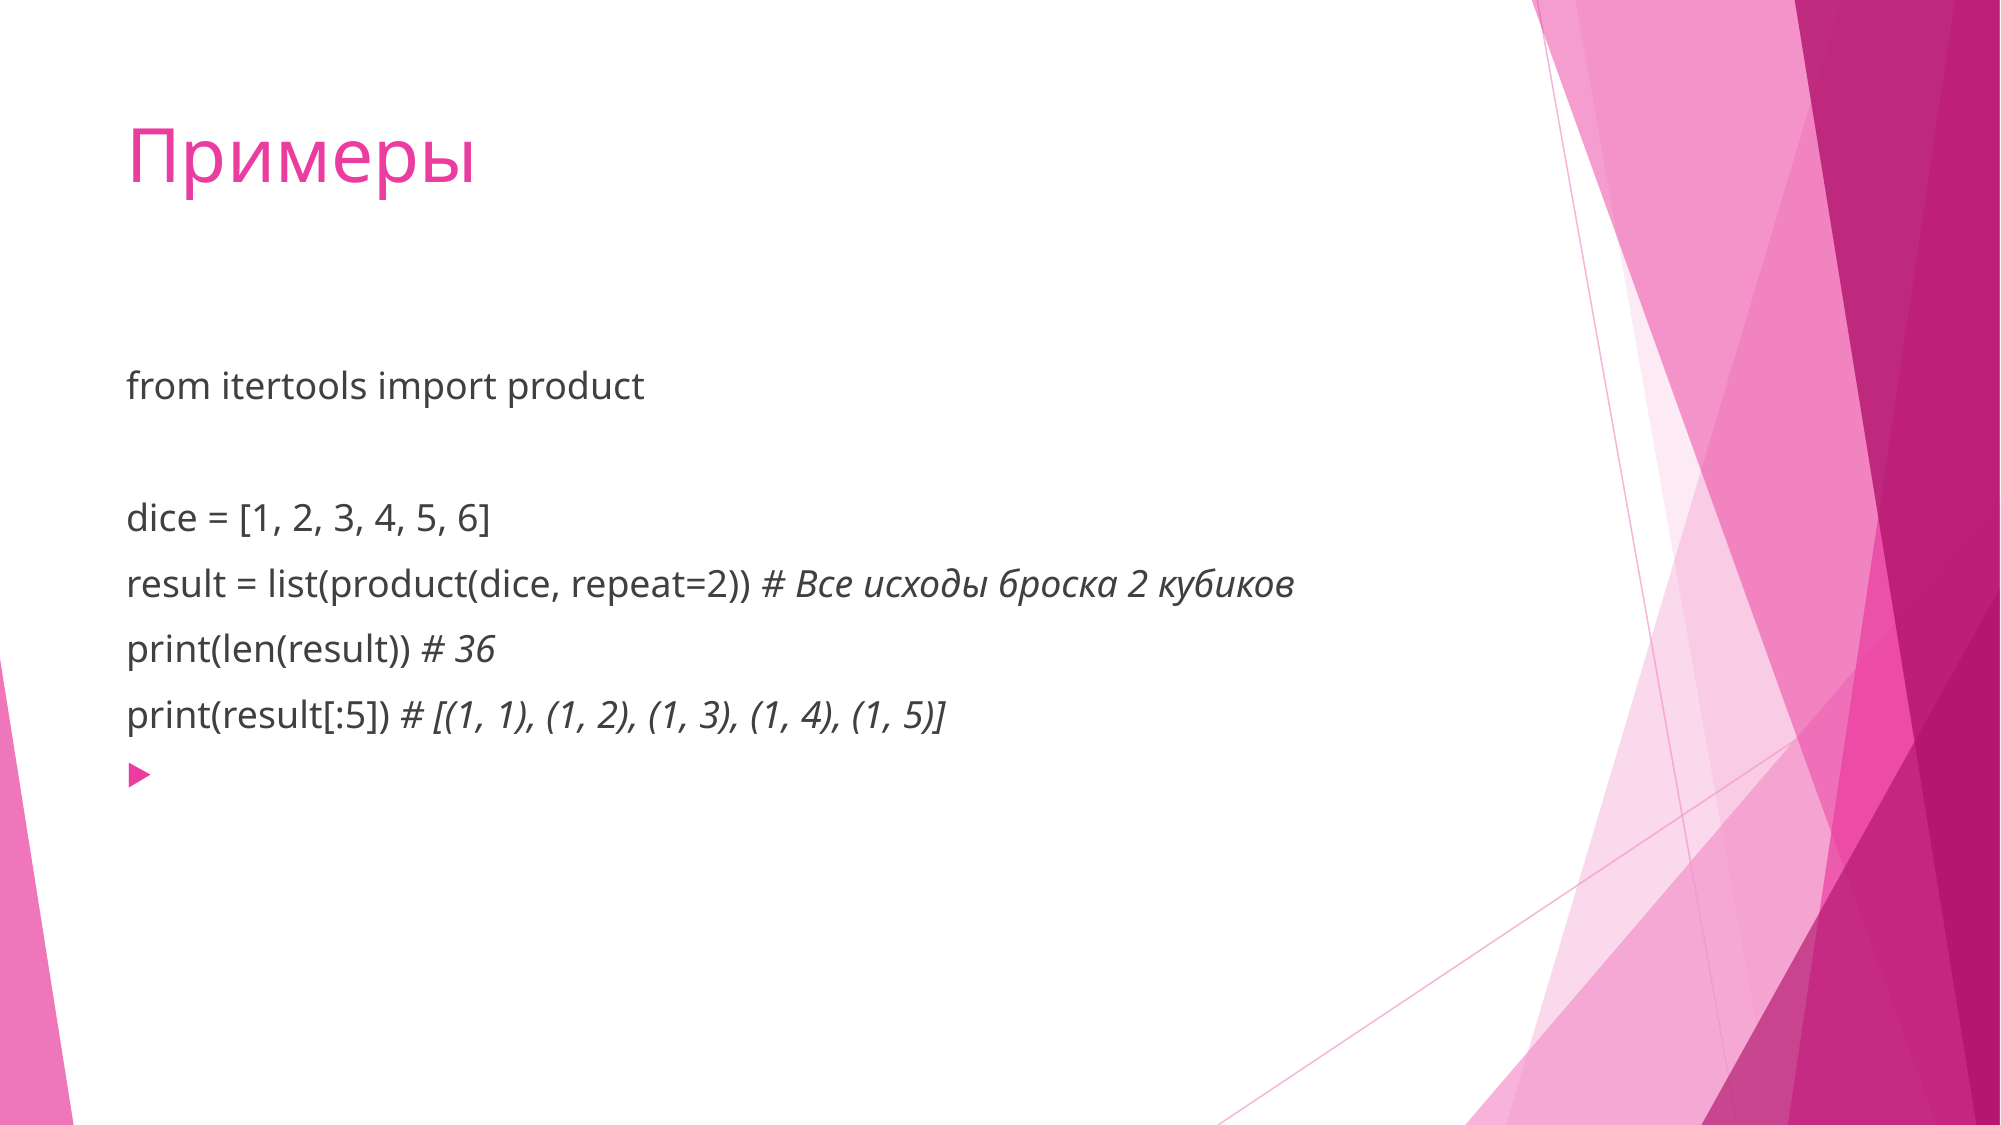

# Примеры
from itertools import product
dice = [1, 2, 3, 4, 5, 6]
result = list(product(dice, repeat=2)) # Все исходы броска 2 кубиков
print(len(result)) # 36
print(result[:5]) # [(1, 1), (1, 2), (1, 3), (1, 4), (1, 5)]